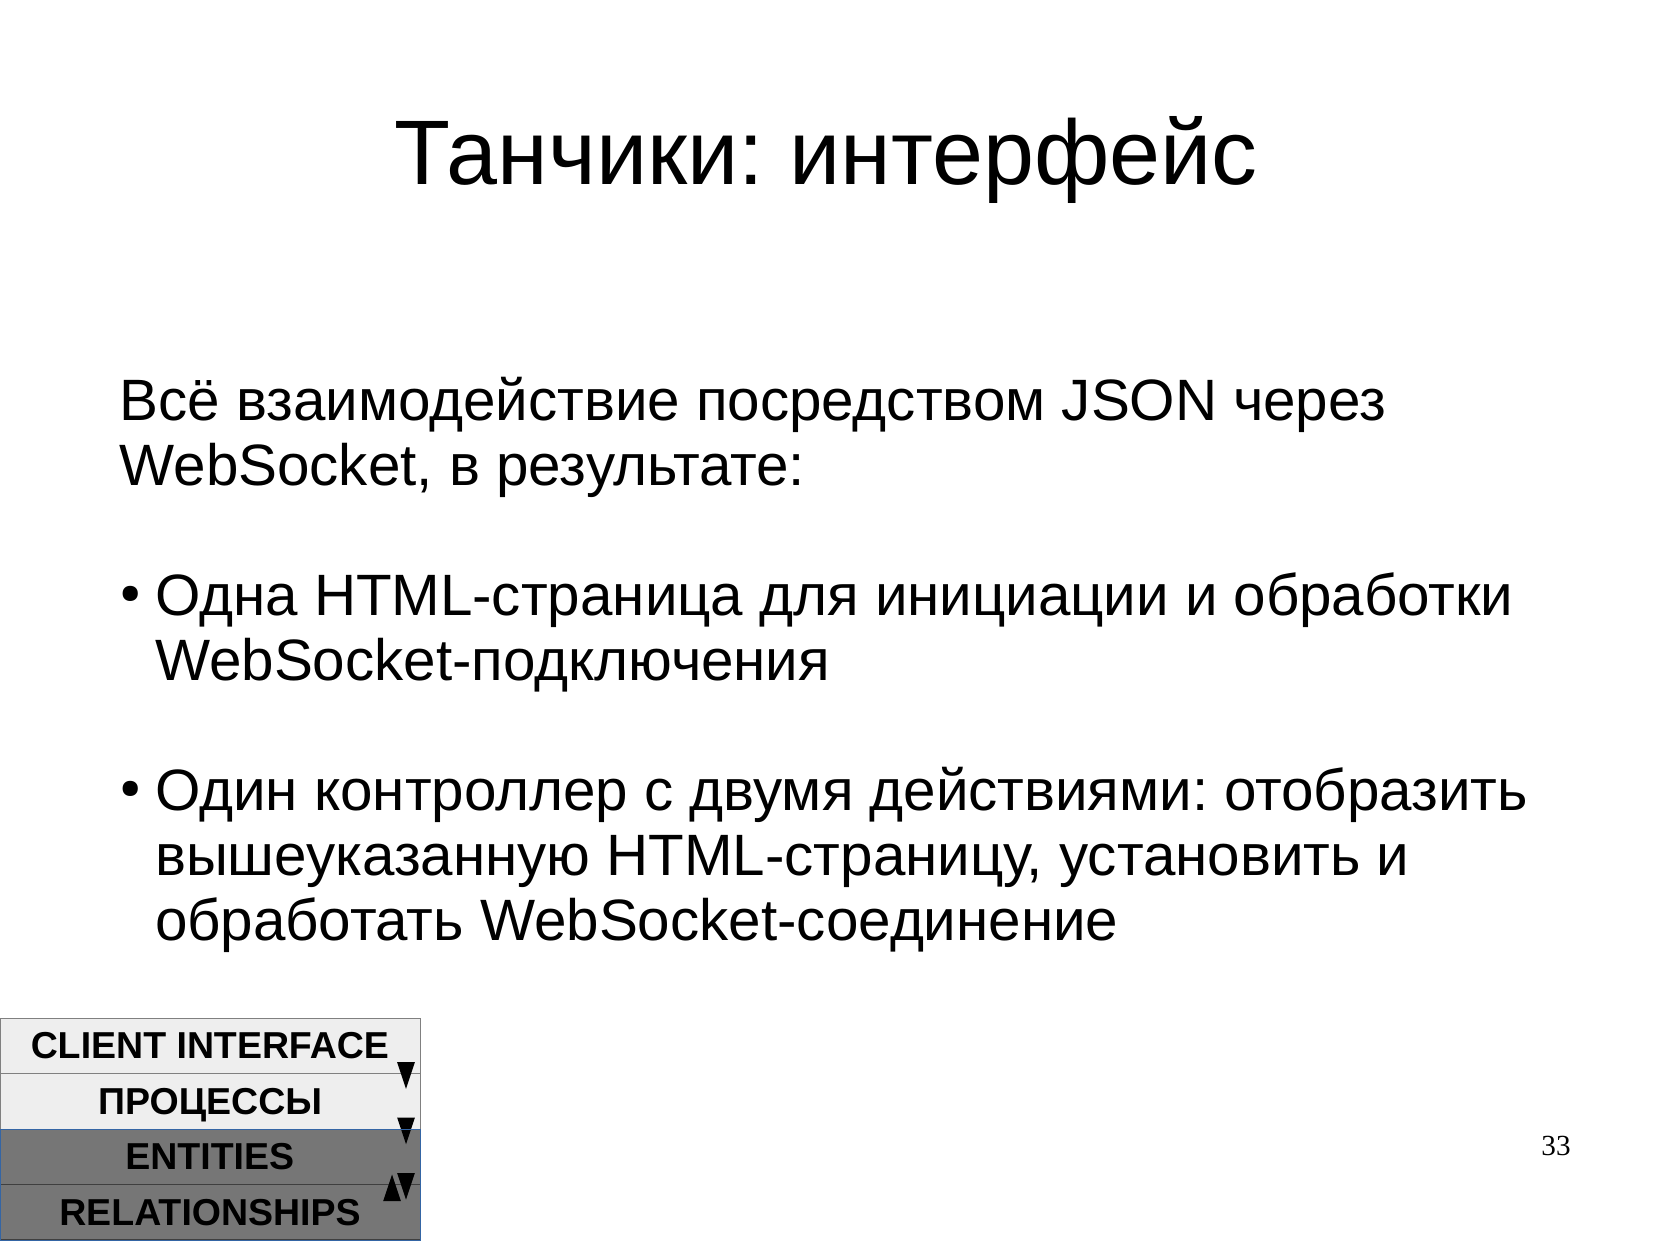

# Танчики: интерфейс
Всё взаимодействие посредством JSON через WebSocket, в результате:
Одна HTML-страница для инициации и обработки WebSocket-подключения
Один контроллер с двумя действиями: отобразить вышеуказанную HTML-страницу, установить и обработать WebSocket-соединение
CLIENT INTERFACE
ПРОЦЕССЫ
ENTITIES
RELATIONSHIPS
33